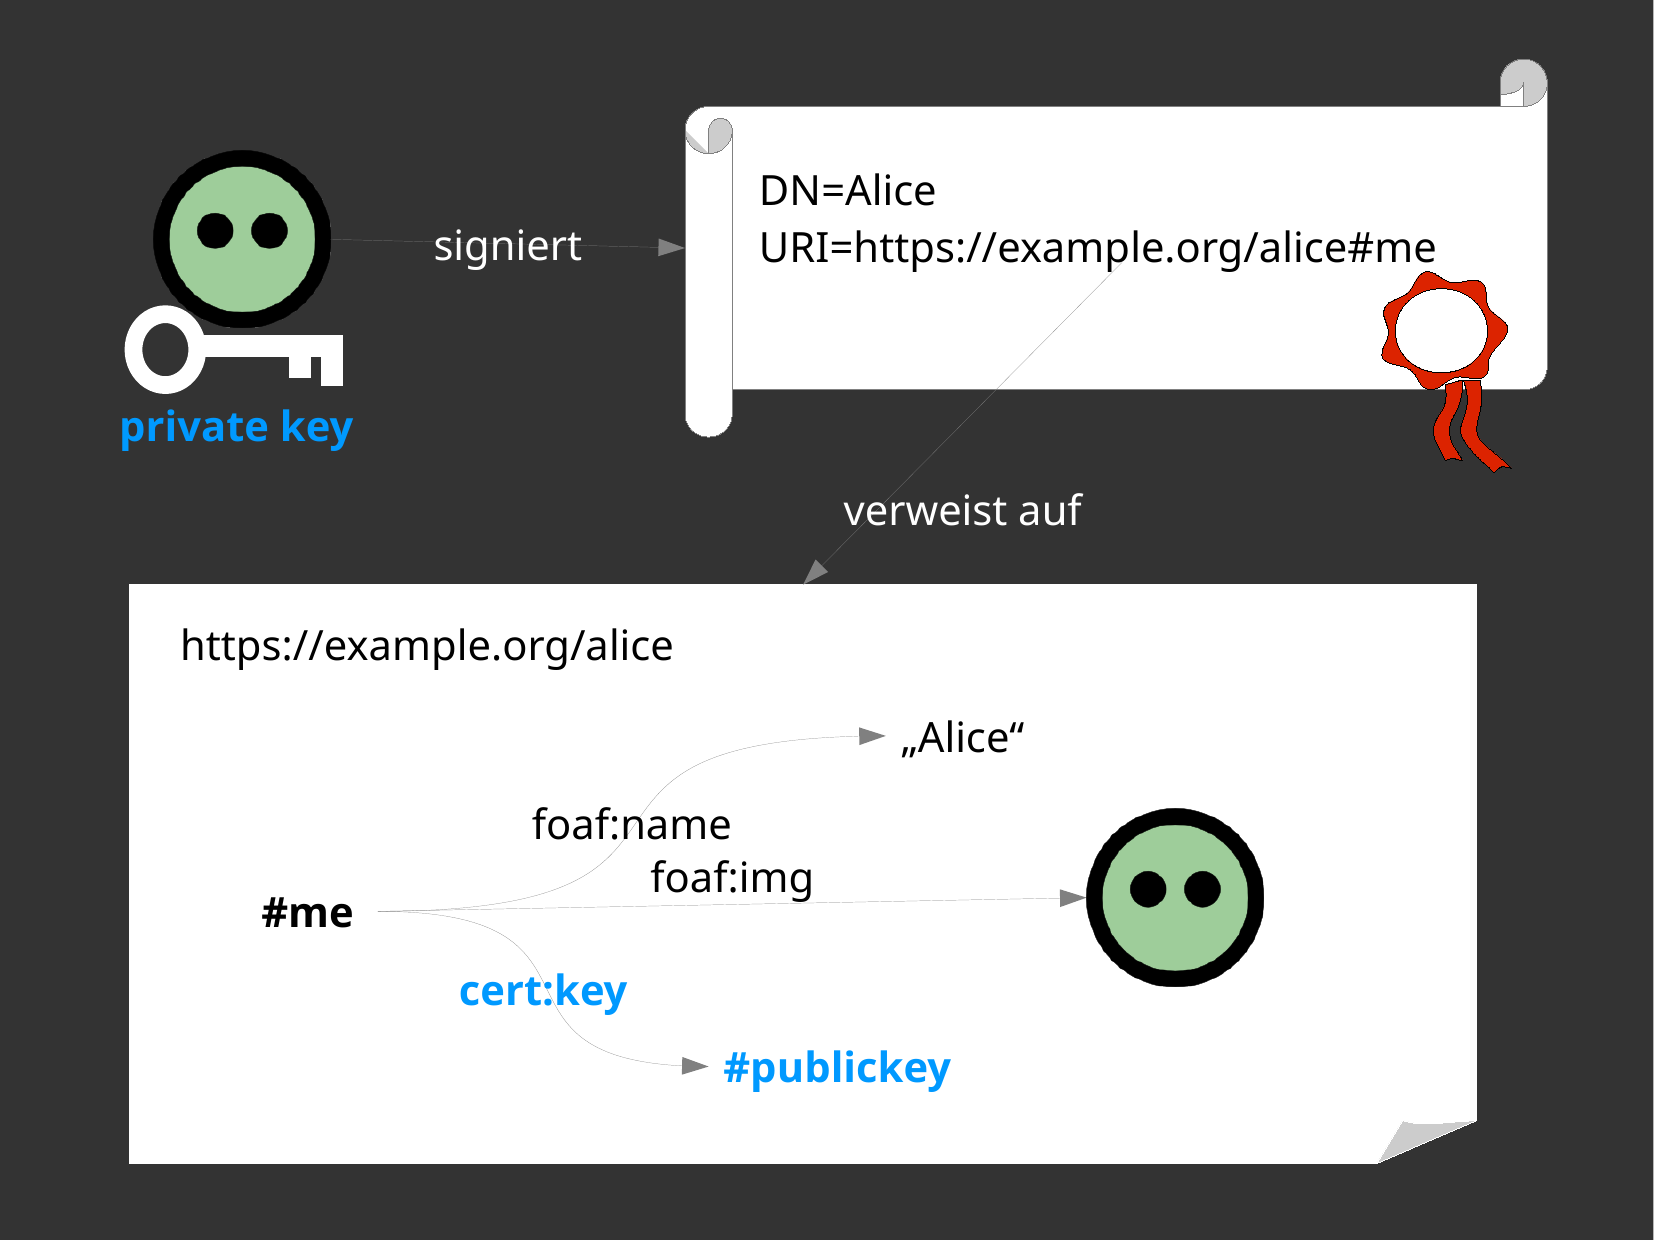

DN=Alice
URI=https://example.org/alice#me
https://example.org/alice
„Alice“
#me
#publickey
private key